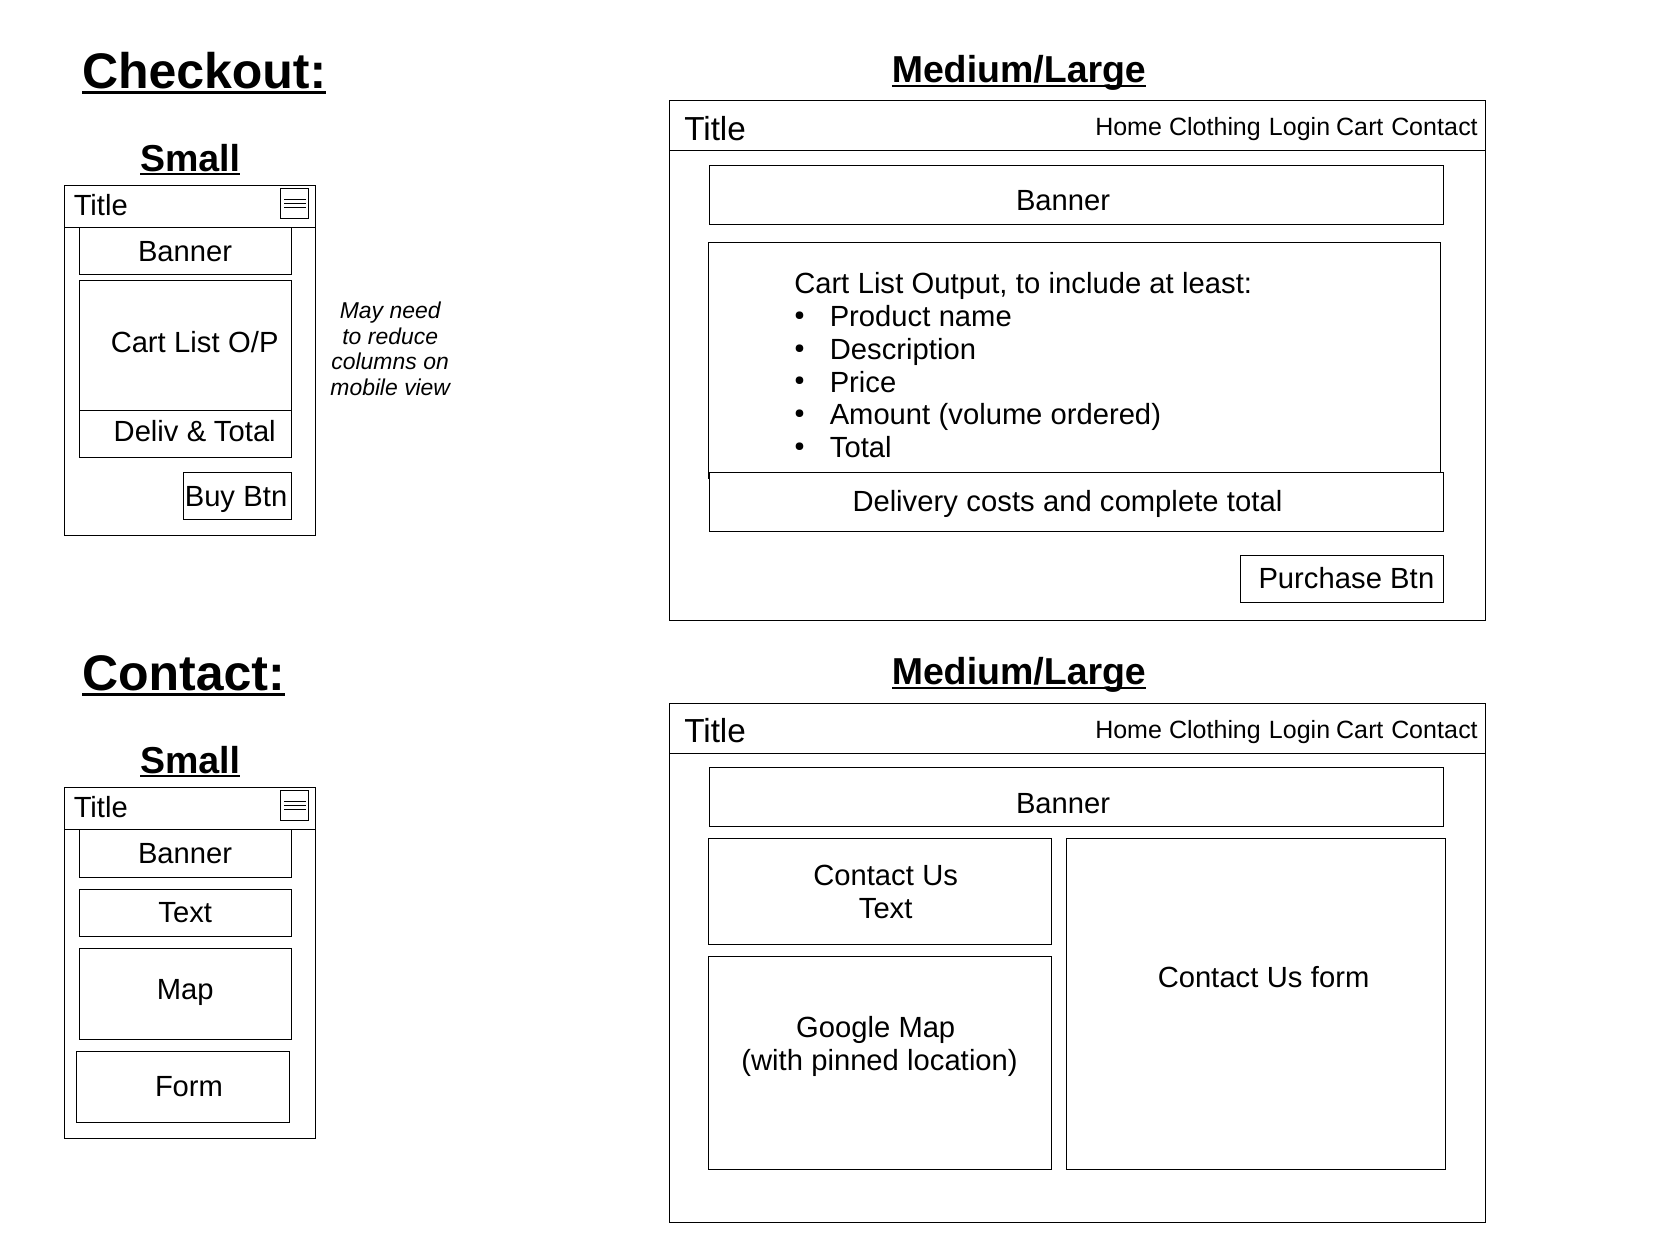

Checkout:
Medium/Large
Title
Home
Clothing
Login
Cart
Contact
Small
Banner
Title
Banner
Cart List Output, to include at least:
Product name
Description
Price
Amount (volume ordered)
Total
May need to reduce columns on mobile view
Cart List O/P
Deliv & Total
Buy Btn
Delivery costs and complete total
Purchase Btn
Contact:
Medium/Large
Title
Home
Clothing
Login
Cart
Contact
Small
Banner
Title
Banner
Contact Us Text
Text
Contact Us form
Map
Google Map
(with pinned location)
Form